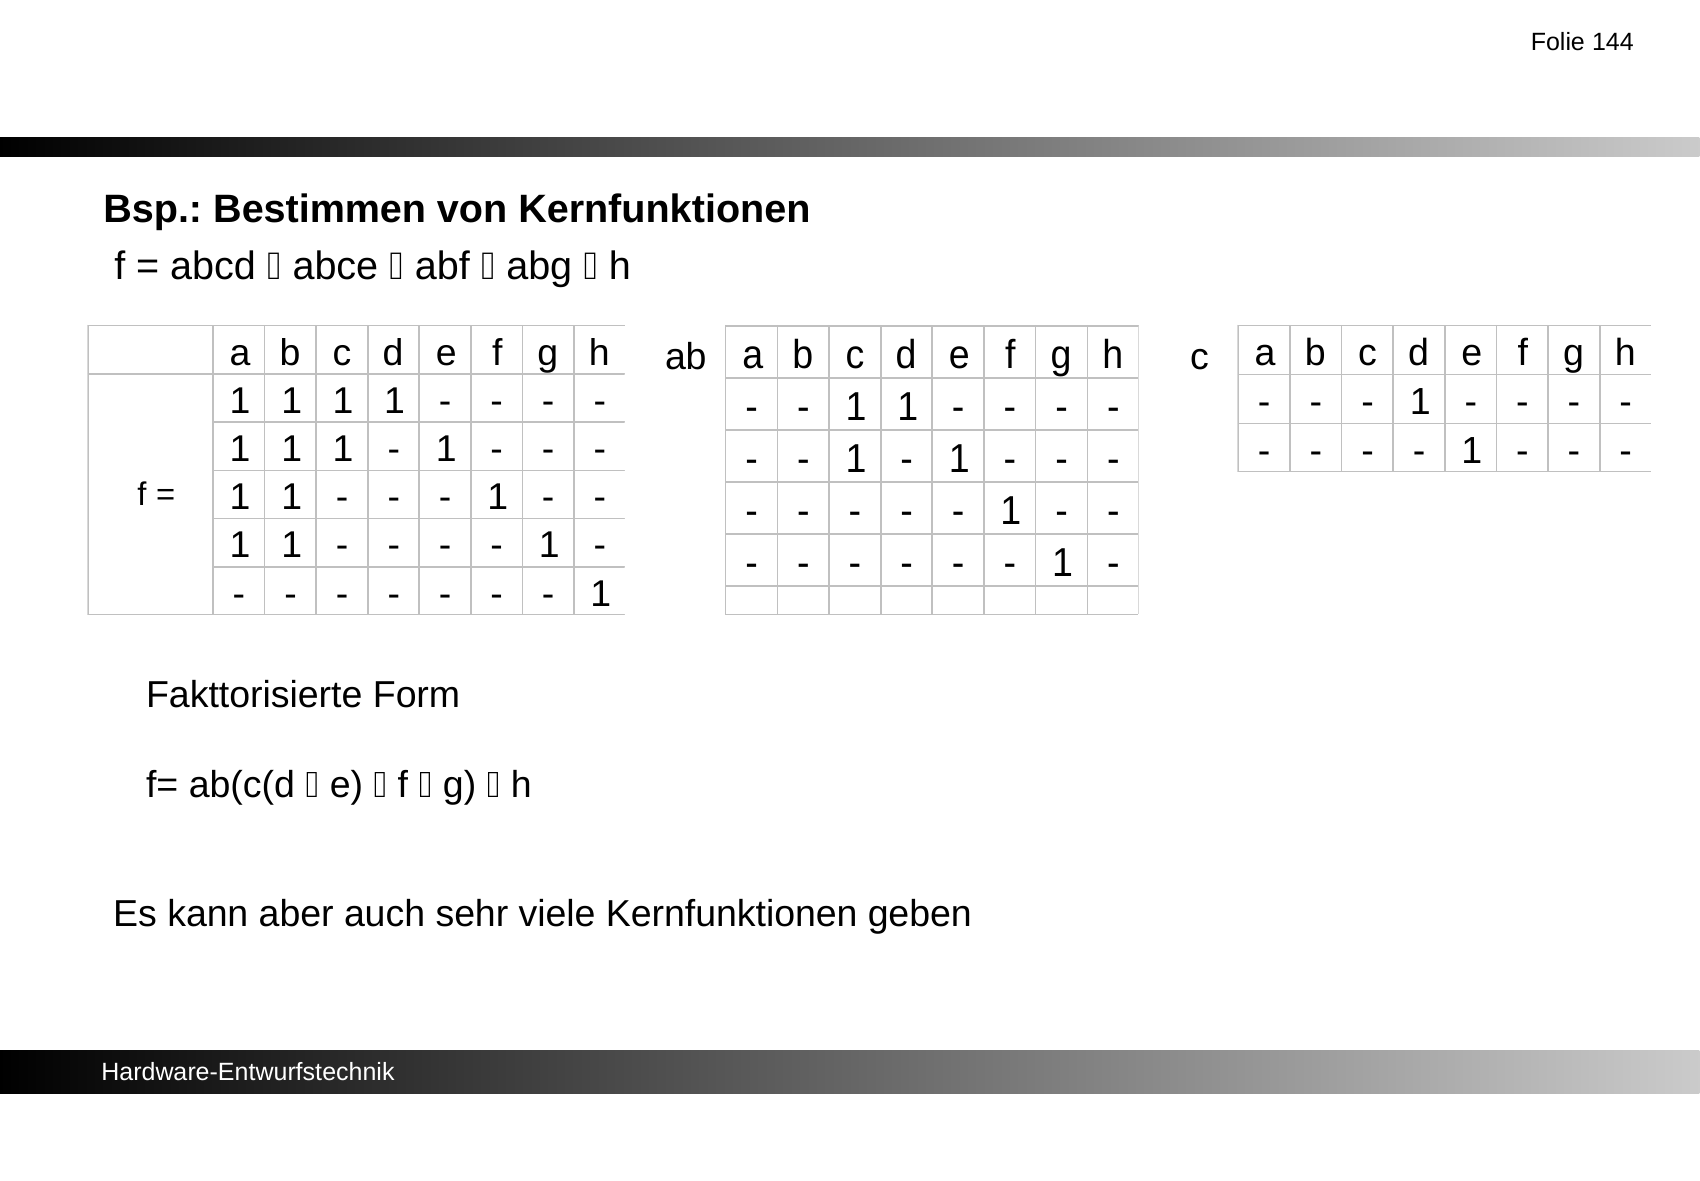

#
Bsp.: Bestimmen von Kernfunktionen
 f = abcd  abce  abf  abg  h
ab
c
Fakttorisierte Form
f= ab(c(d  e)  f  g)  h
Es kann aber auch sehr viele Kernfunktionen geben